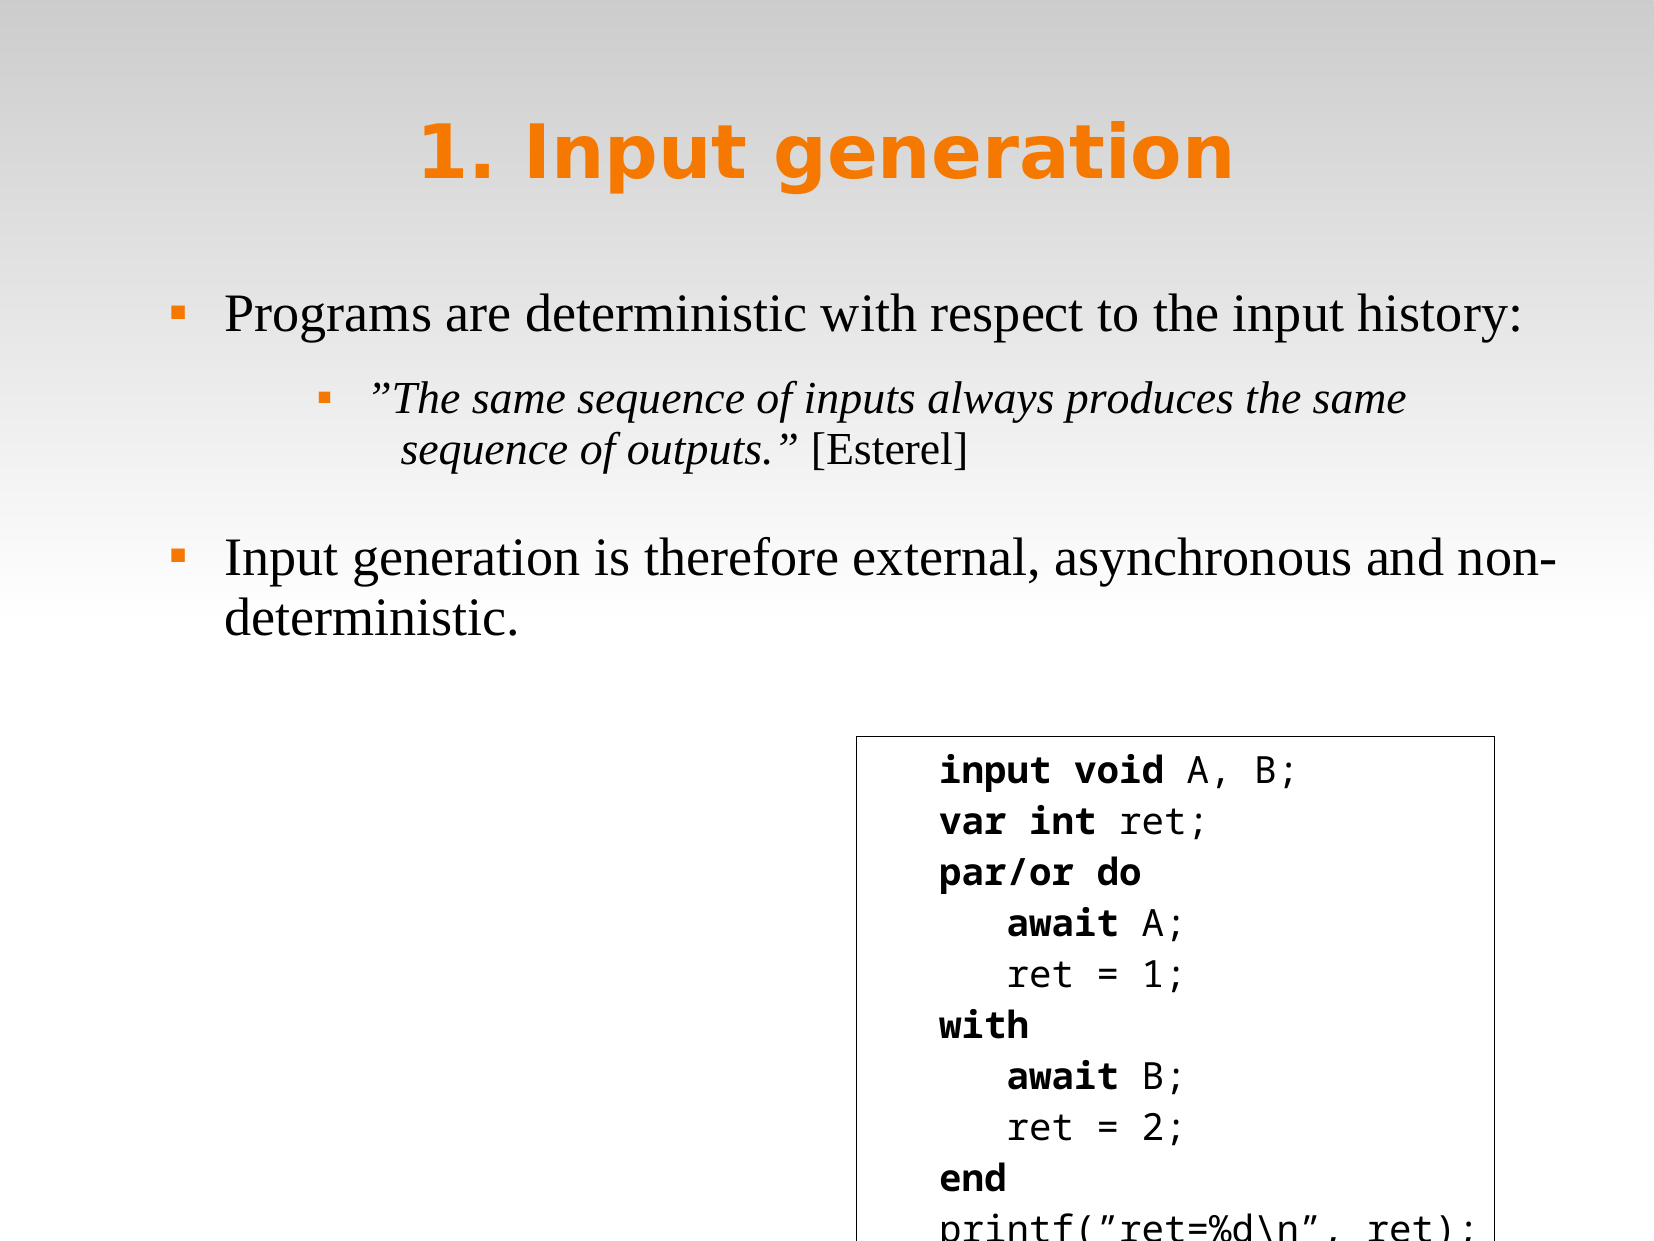

# 1. Input generation
Programs are deterministic with respect to the input history:
”The same sequence of inputs always produces the same sequence of outputs.” [Esterel]
Input generation is therefore external, asynchronous and non-deterministic.
 input void A, B;
 var int ret;
 par/or do
 await A;
 ret = 1;
 with
 await B;
 ret = 2;
 end
 printf(”ret=%d\n”, ret);